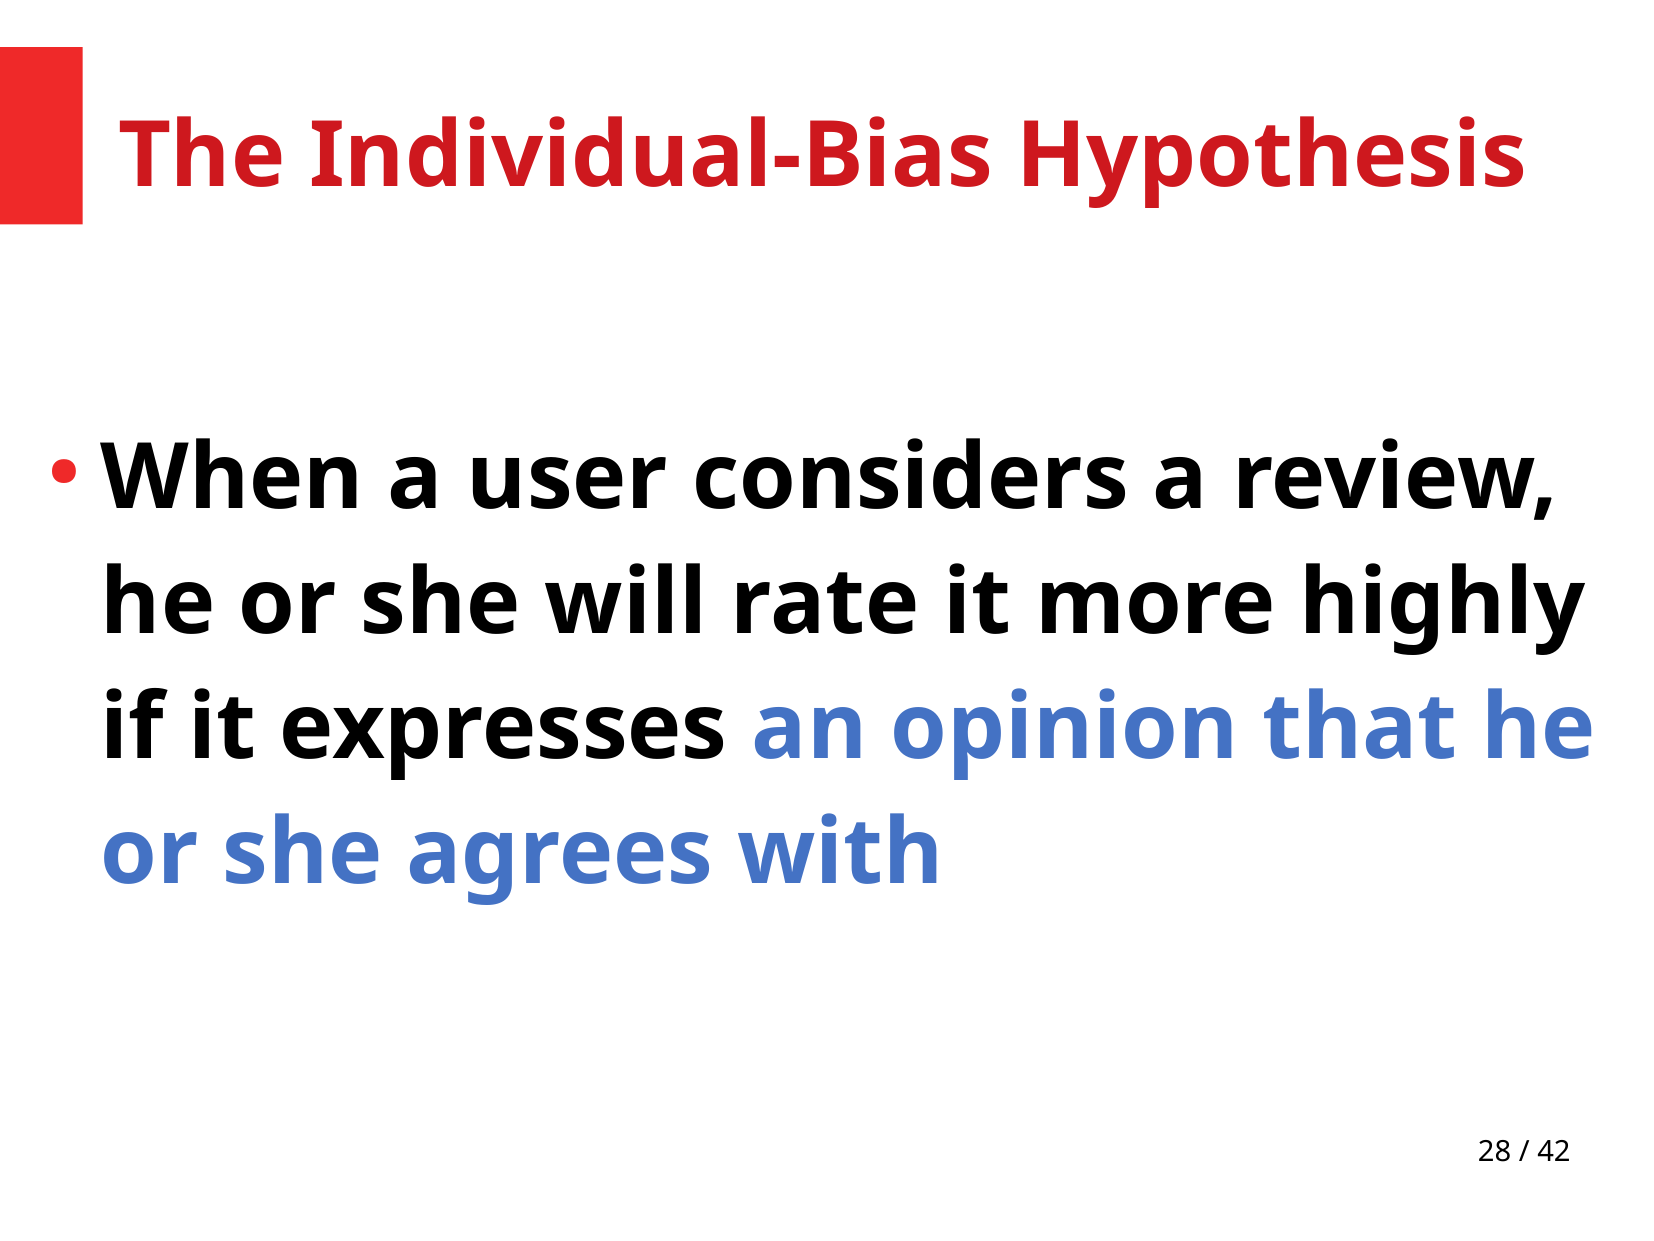

# The Individual-Bias Hypothesis
When a user considers a review, he or she will rate it more highly if it expresses an opinion that he or she agrees with
28